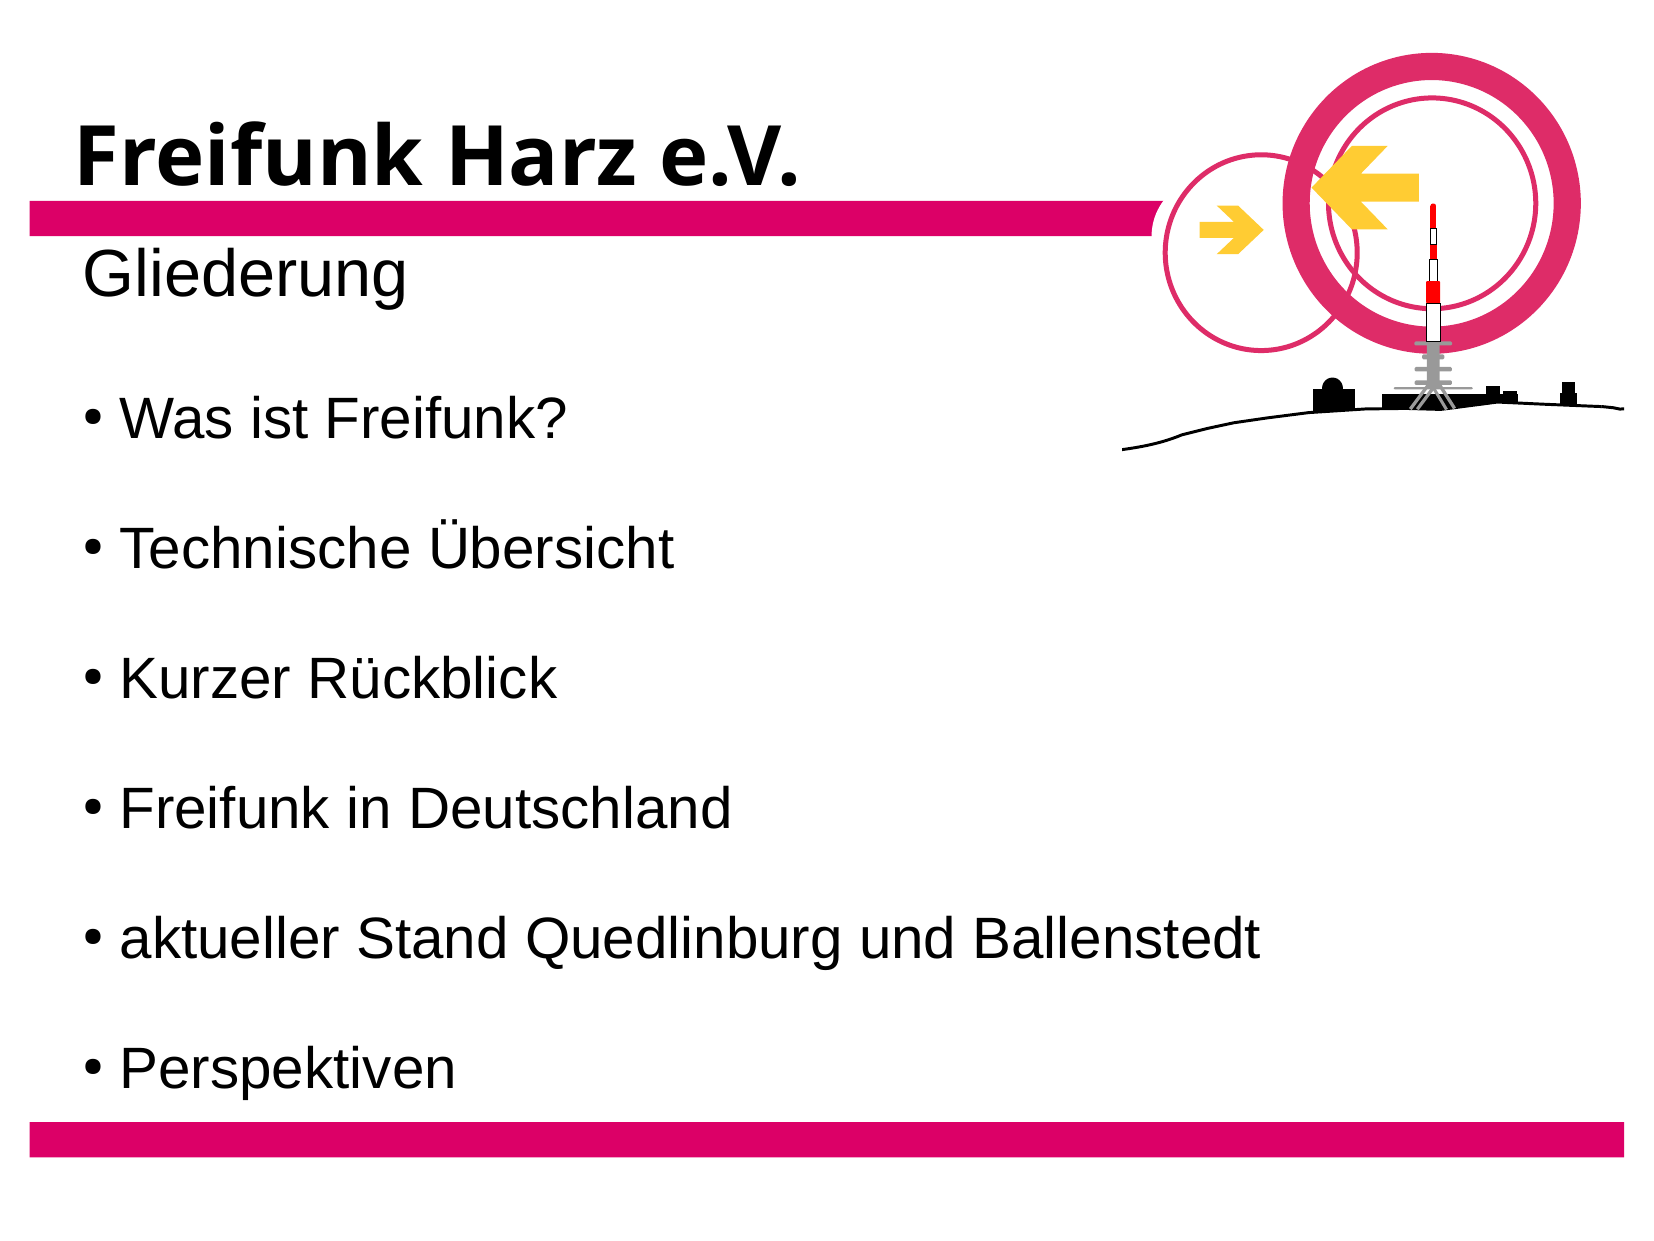

# Gliederung
 Was ist Freifunk?
 Technische Übersicht
 Kurzer Rückblick
 Freifunk in Deutschland
 aktueller Stand Quedlinburg und Ballenstedt
 Perspektiven